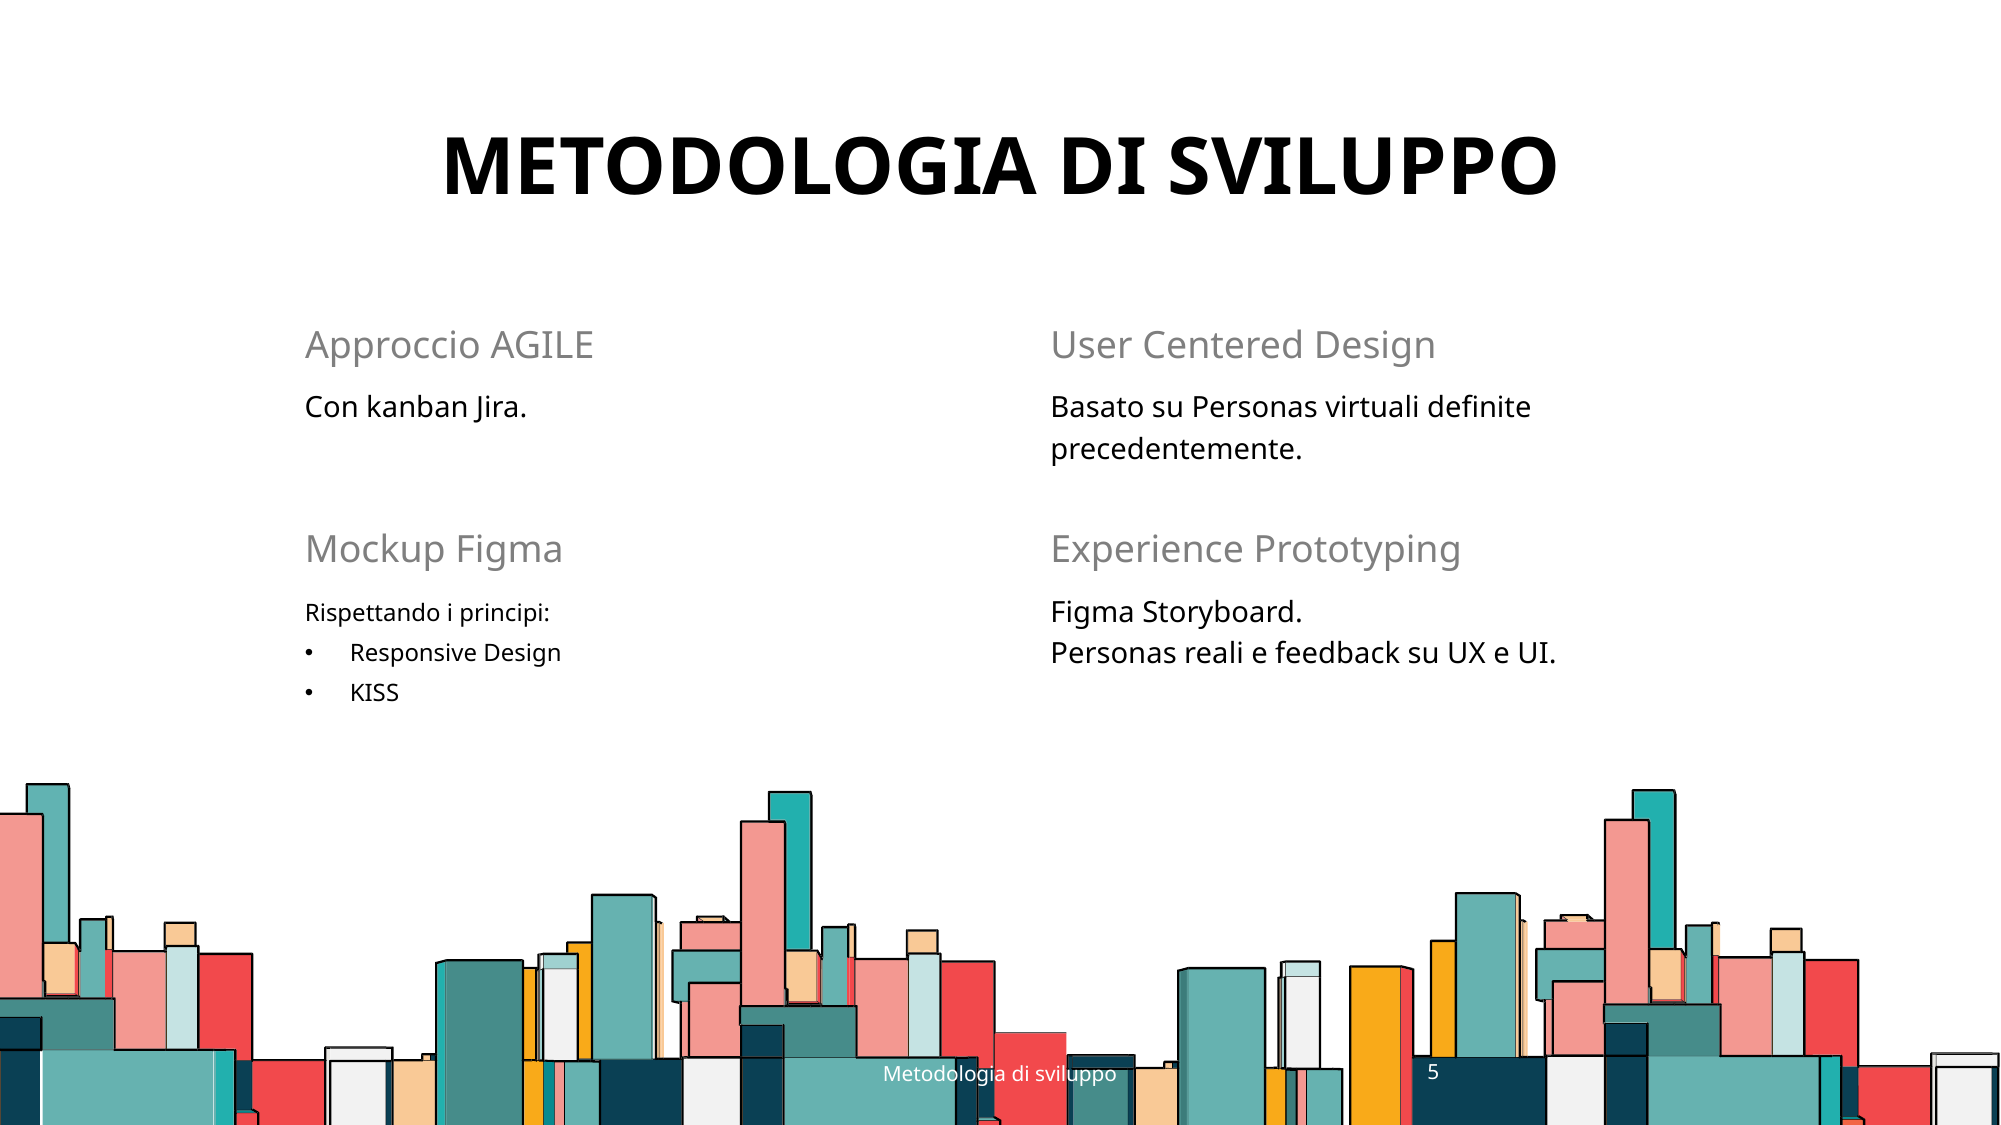

# Metodologia di Sviluppo
Approccio AGILE
User Centered Design
Basato su Personas virtuali definite precedentemente.
Con kanban Jira.
Mockup Figma
Experience Prototyping
Rispettando i principi:
Responsive Design
KISS
Figma Storyboard.
Personas reali e feedback su UX e UI.
Metodologia di sviluppo